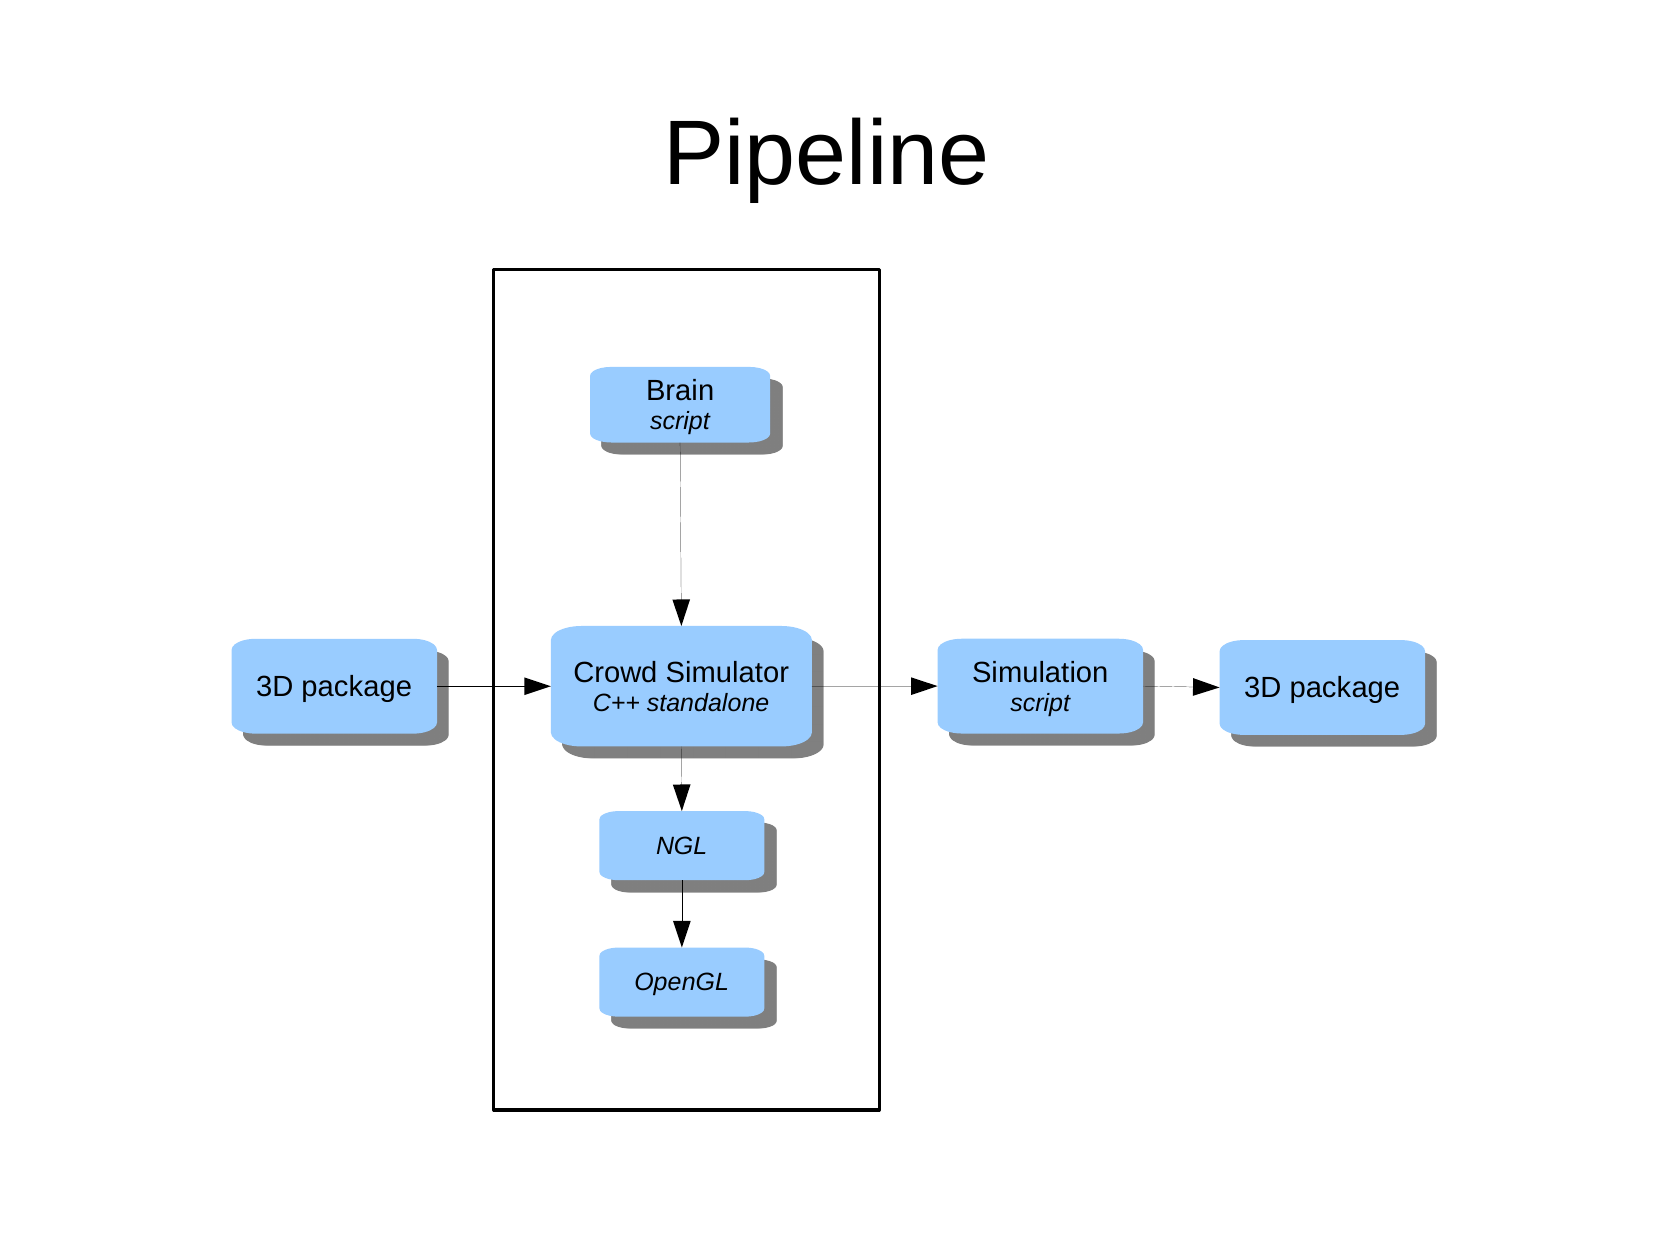

# Pipeline
Brain
script
Crowd Simulator
C++ standalone
Simulation
script
3D package
3D package
NGL
OpenGL